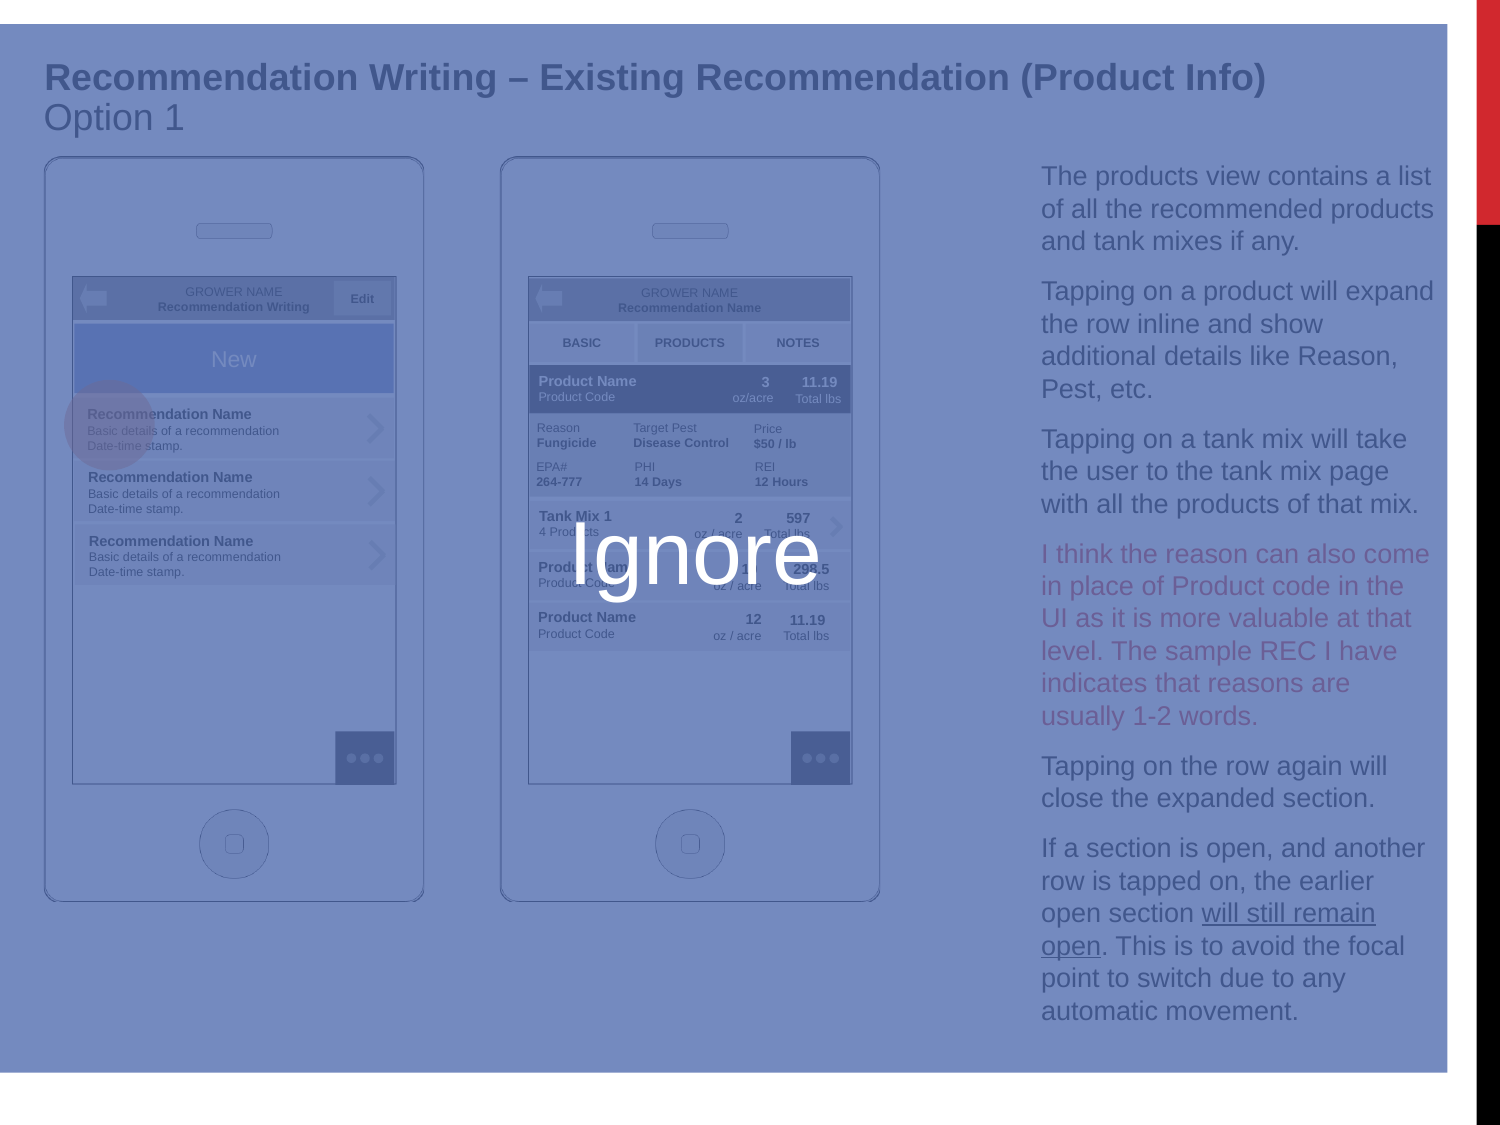

Ignore
Recommendation Writing – Existing Recommendation (Product Info)
Option 1
The products view contains a list of all the recommended products and tank mixes if any.
Tapping on a product will expand the row inline and show additional details like Reason, Pest, etc.
Tapping on a tank mix will take the user to the tank mix page with all the products of that mix.
I think the reason can also come in place of Product code in the UI as it is more valuable at that level. The sample REC I have indicates that reasons are usually 1-2 words.
Tapping on the row again will close the expanded section.
If a section is open, and another row is tapped on, the earlier open section will still remain open. This is to avoid the focal point to switch due to any automatic movement.
GROWER NAME
Recommendation Writing
GROWER NAME
Recommendation Name
Edit
New
BASIC
PRODUCTS
NOTES
Product Name
Product Code
3
oz/acre
11.19
Total lbs
Recommendation Name
Basic details of a recommendation
Date-time stamp.
Reason
Fungicide
Target Pest
Disease Control
Price
$50 / lb
EPA#
264-777
PHI
14 Days
REI
12 Hours
Recommendation Name
Basic details of a recommendation
Date-time stamp.
Tank Mix 1
4 Products
2
oz / acre
597
Total lbs
Recommendation Name
Basic details of a recommendation
Date-time stamp.
Product Name
Product Code
10
oz / acre
298.5
Total lbs
Product Name
Product Code
12
oz / acre
11.19
Total lbs